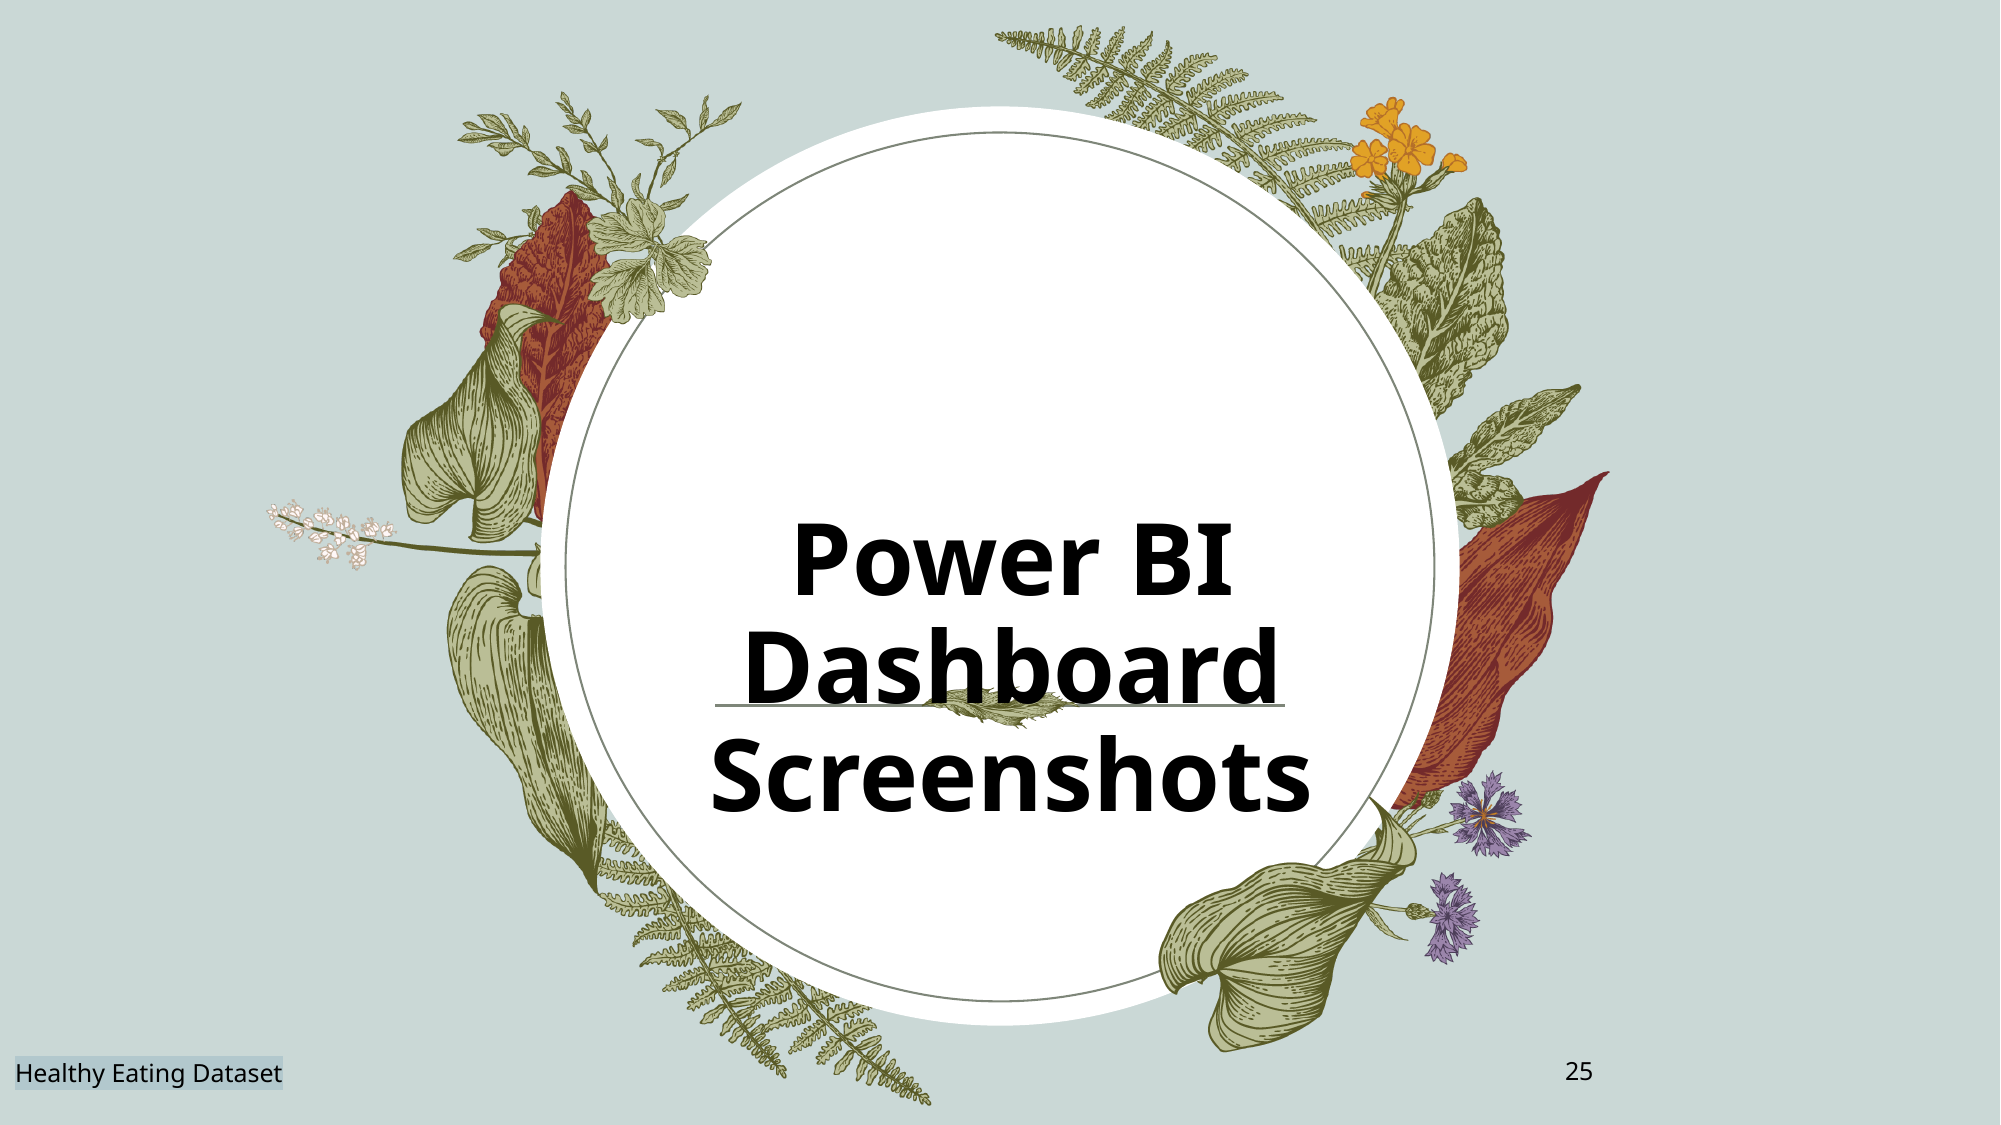

# Power BI Dashboard Screenshots
Healthy Eating Dataset